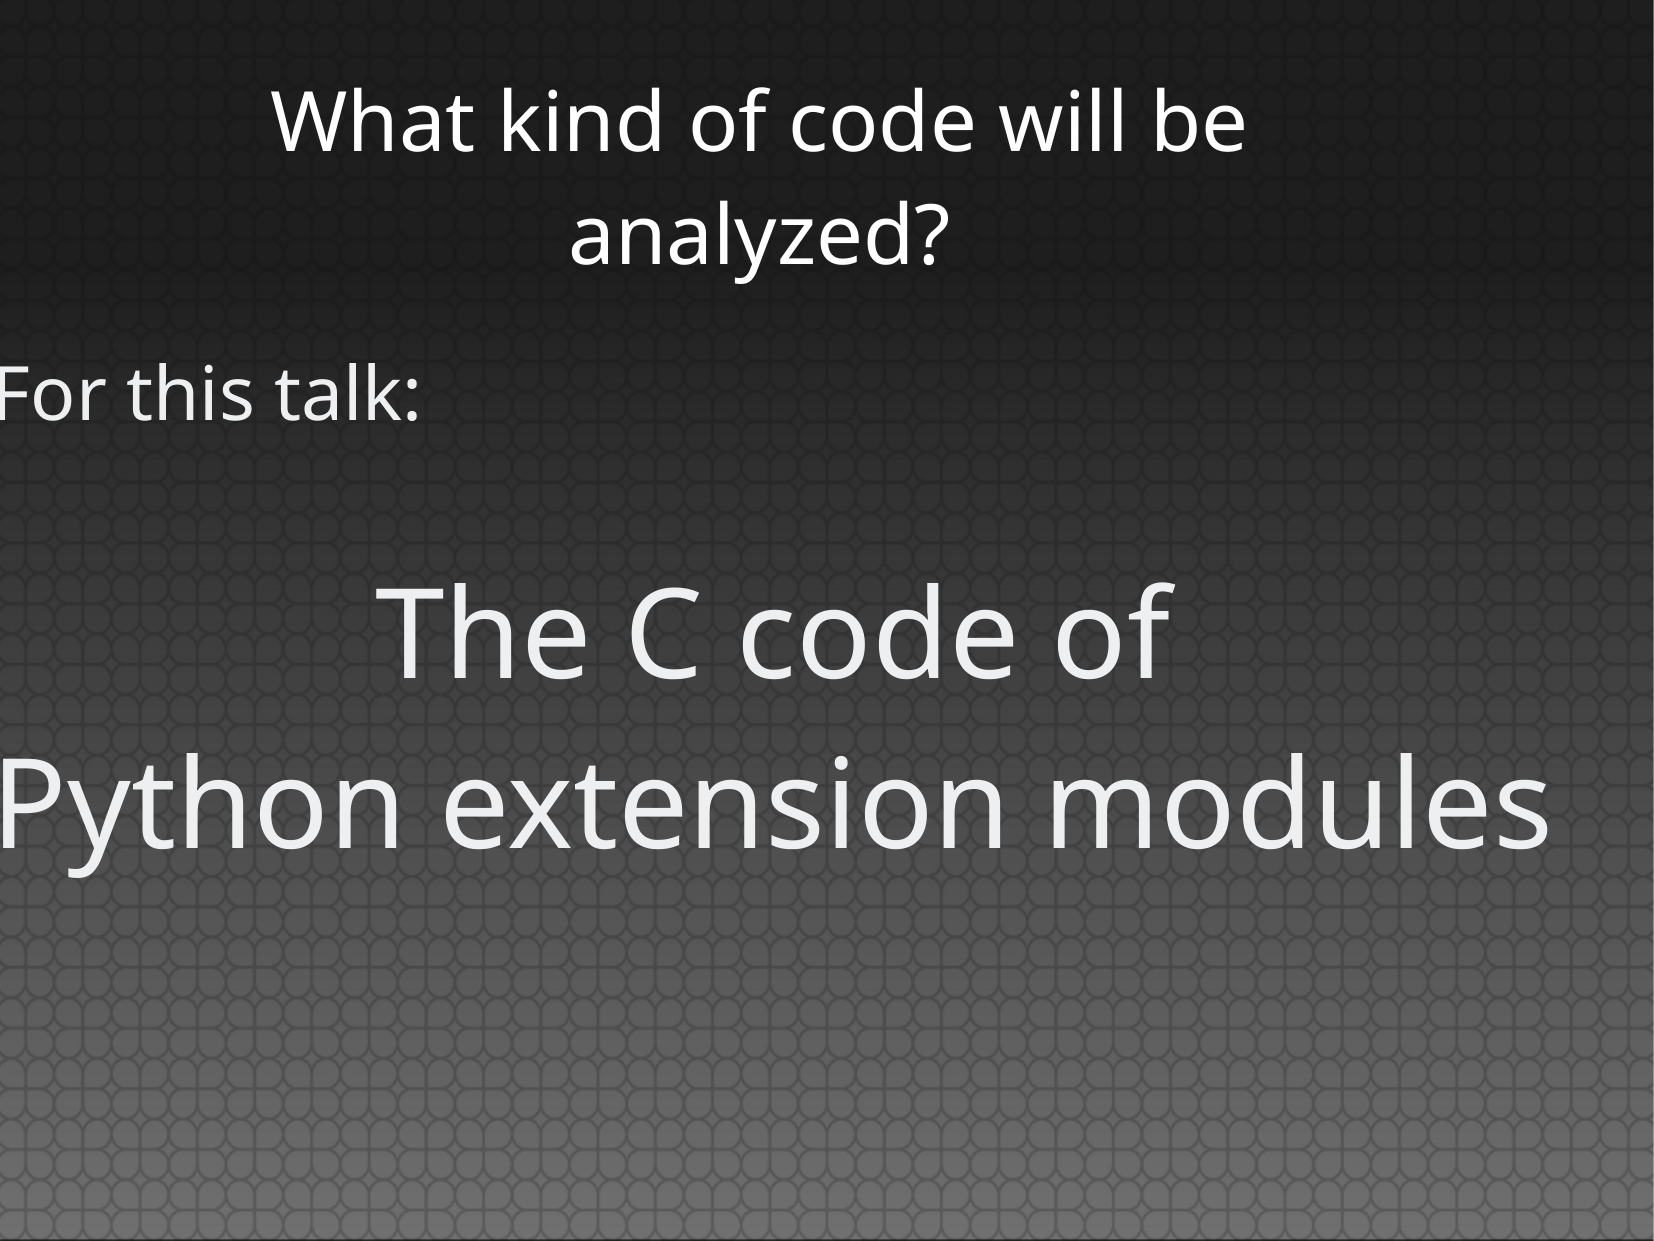

# What kind of code will be analyzed?
For this talk:
The C code of
Python extension modules